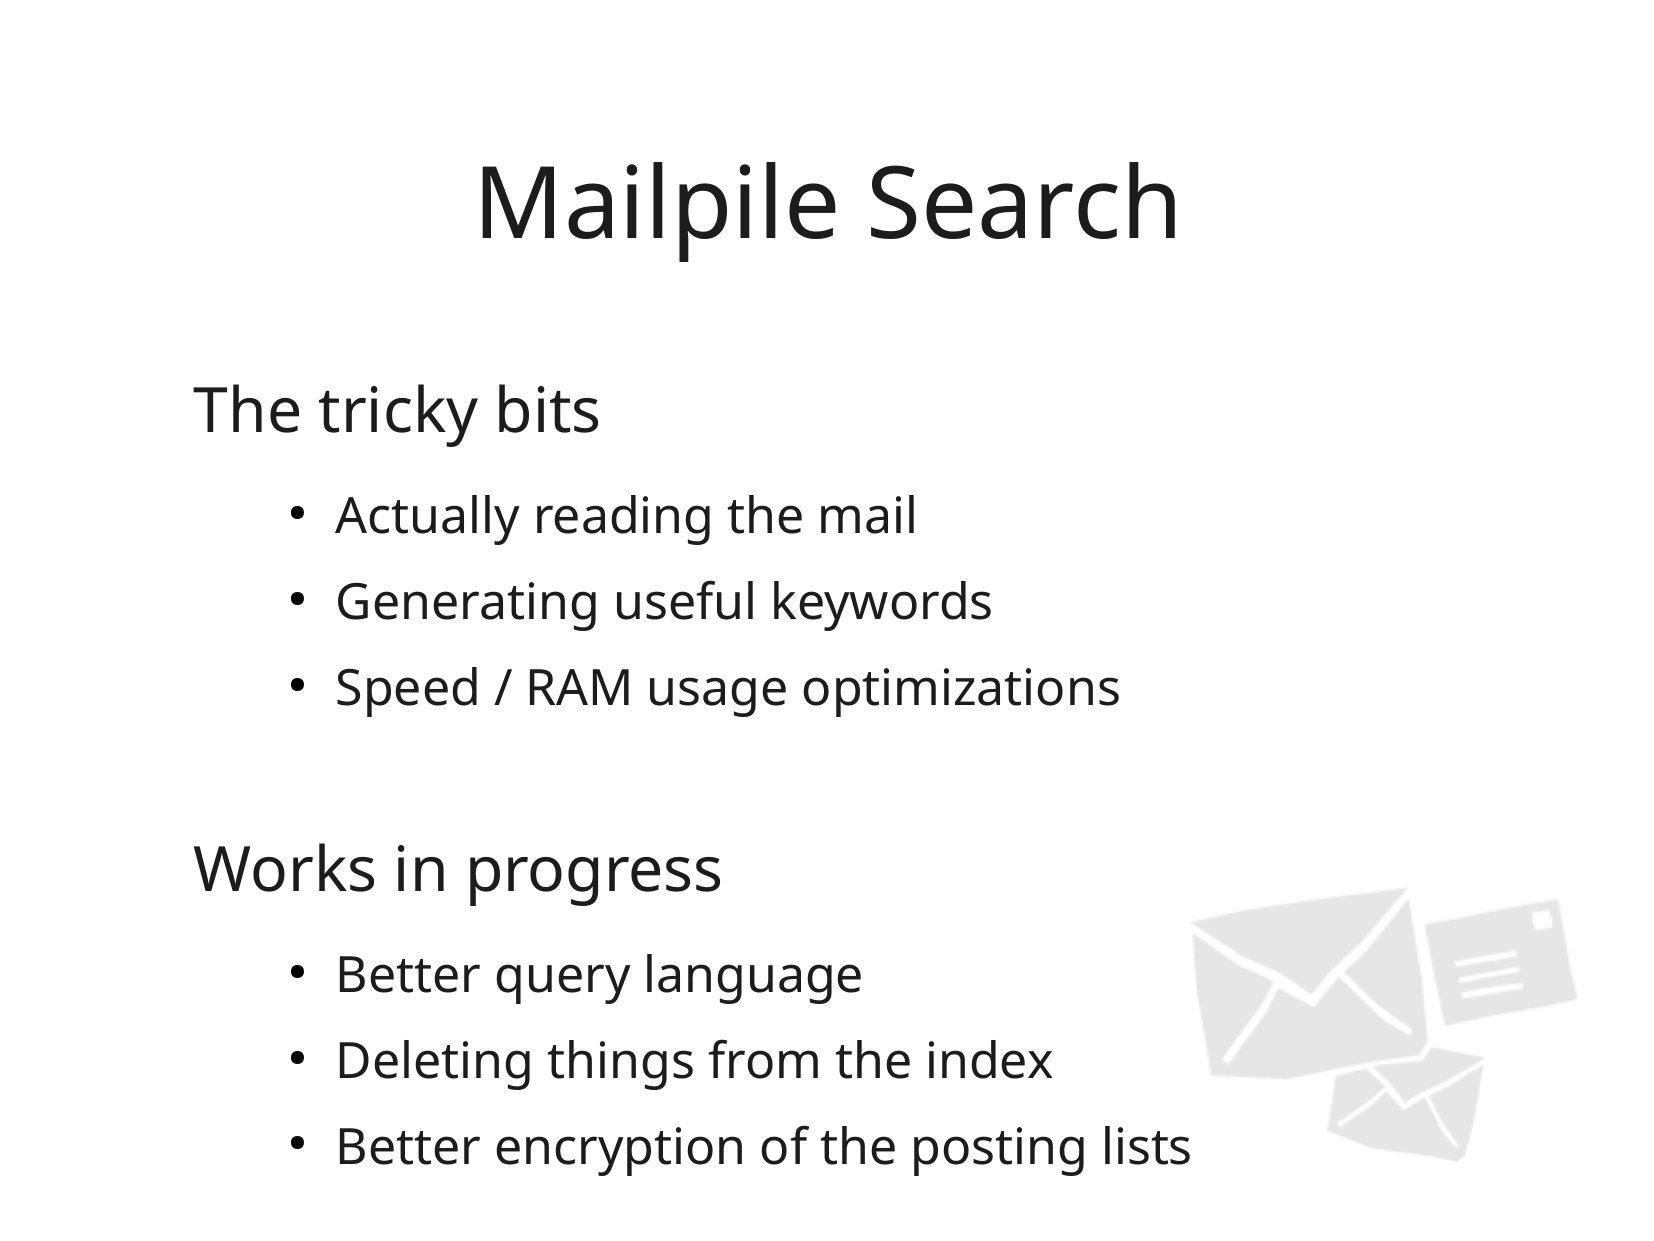

# Mailpile Search
The tricky bits
Actually reading the mail
Generating useful keywords
Speed / RAM usage optimizations
Works in progress
Better query language
Deleting things from the index
Better encryption of the posting lists